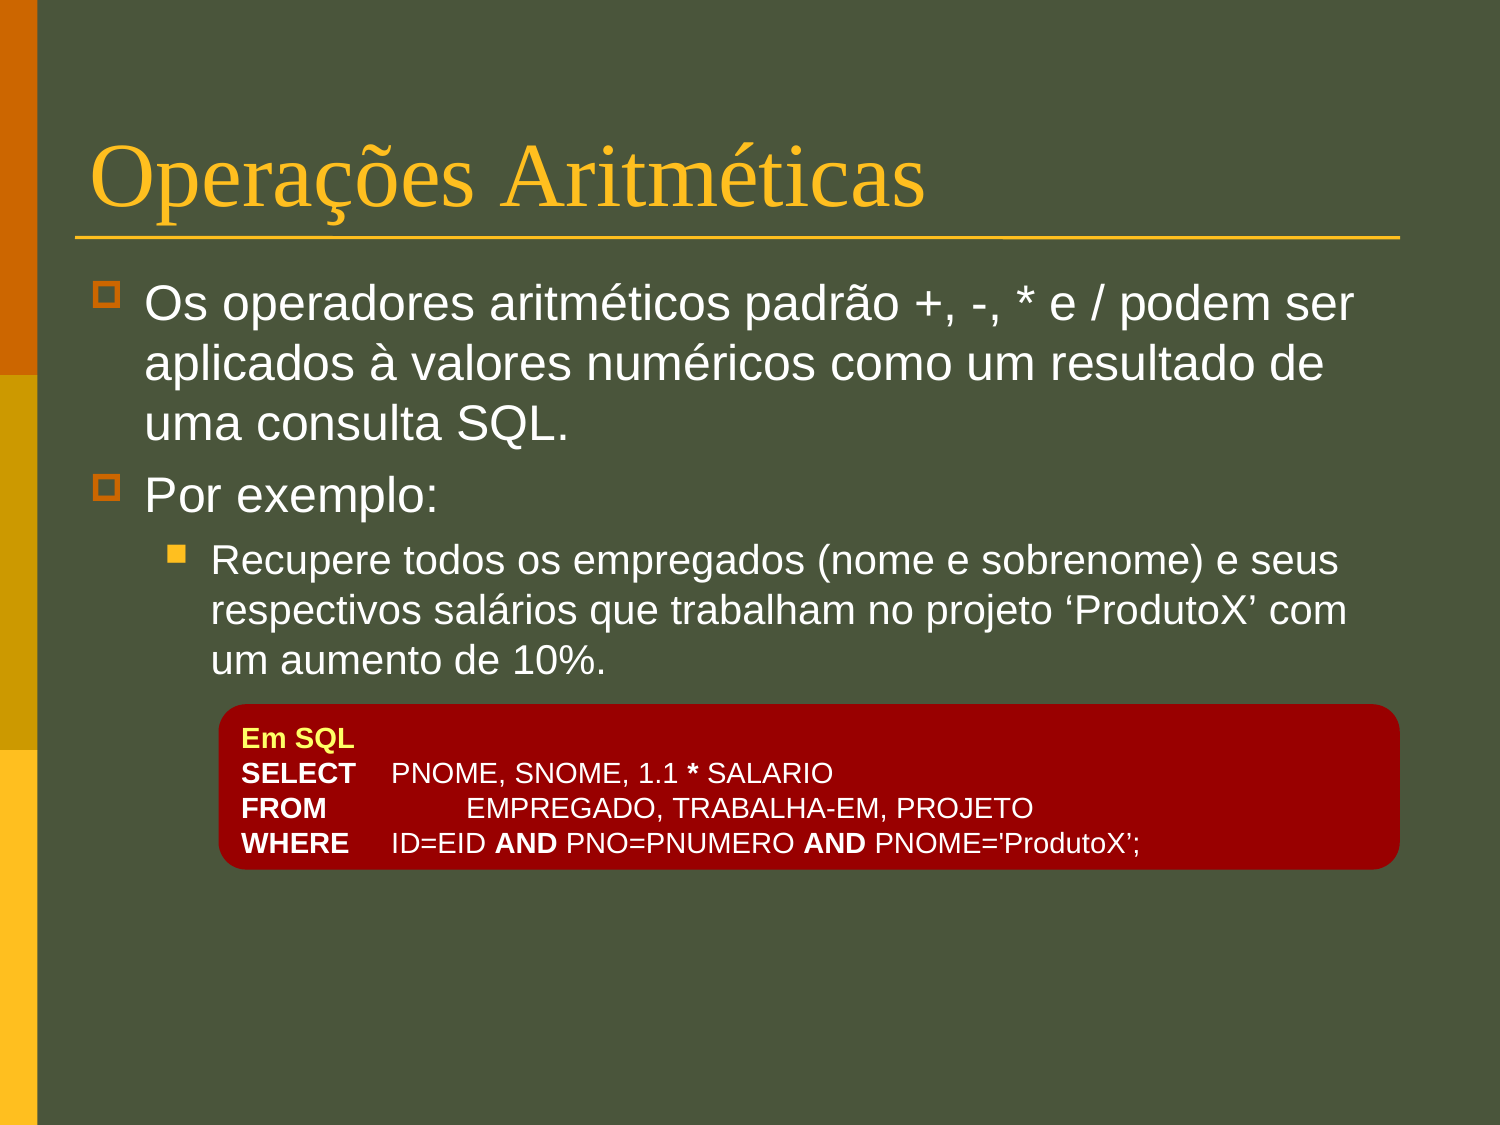

# Operações Aritméticas
Os operadores aritméticos padrão +, -, * e / podem ser aplicados à valores numéricos como um resultado de uma consulta SQL.
Por exemplo:
Recupere todos os empregados (nome e sobrenome) e seus respectivos salários que trabalham no projeto ‘ProdutoX’ com um aumento de 10%.
Em SQL
SELECT	PNOME, SNOME, 1.1 * SALARIO
FROM		EMPREGADO, TRABALHA-EM, PROJETO
WHERE 	ID=EID AND PNO=PNUMERO AND PNOME='ProdutoX’;